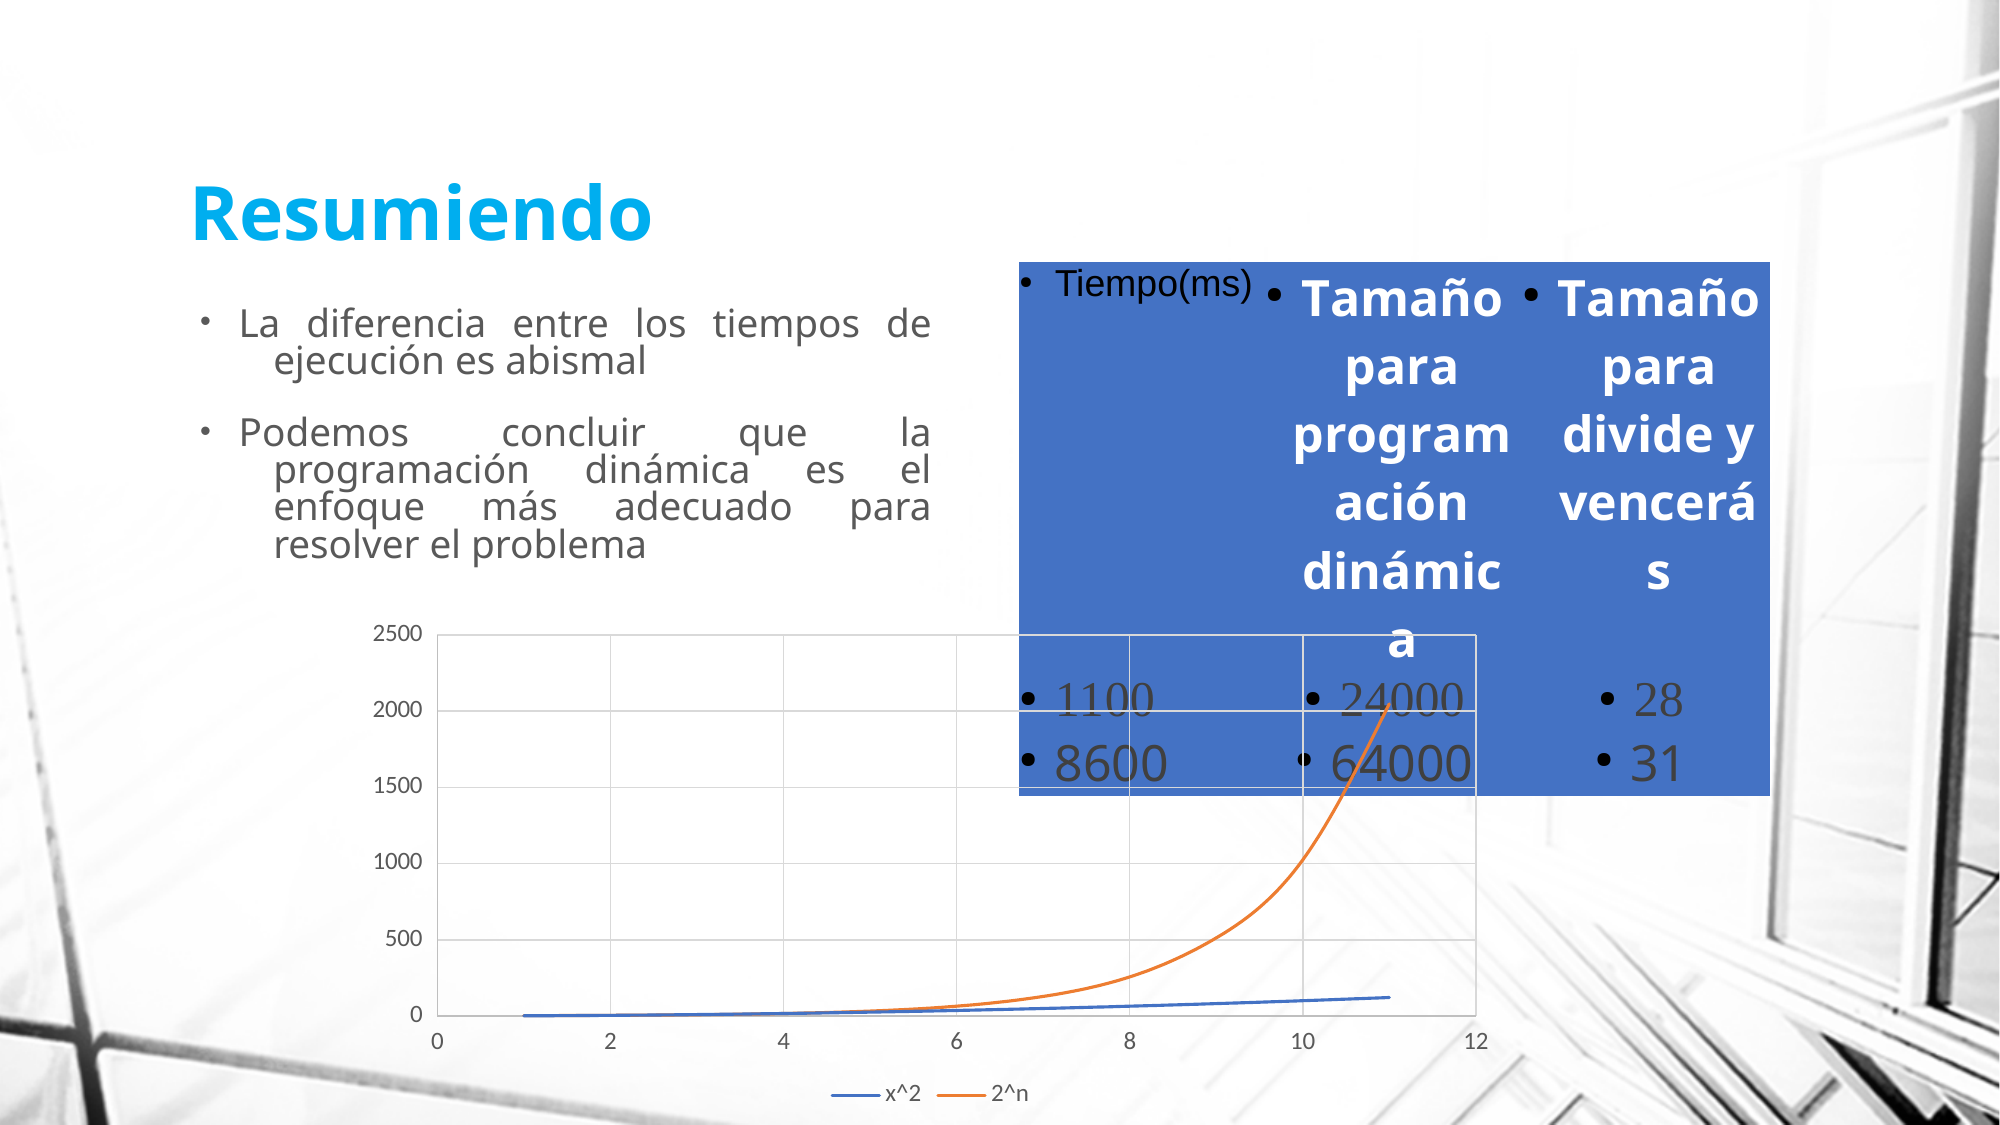

# Resumiendo
| Tiempo(ms) | Tamaño para programación dinámica | Tamaño para divide y vencerás |
| --- | --- | --- |
| 1100 | 24000 | 28 |
| 8600 | 64000 | 31 |
La diferencia entre los tiempos de ejecución es abismal
Podemos concluir que la programación dinámica es el enfoque más adecuado para resolver el problema
### Chart
| Category | x^2 | 2^n |
|---|---|---|